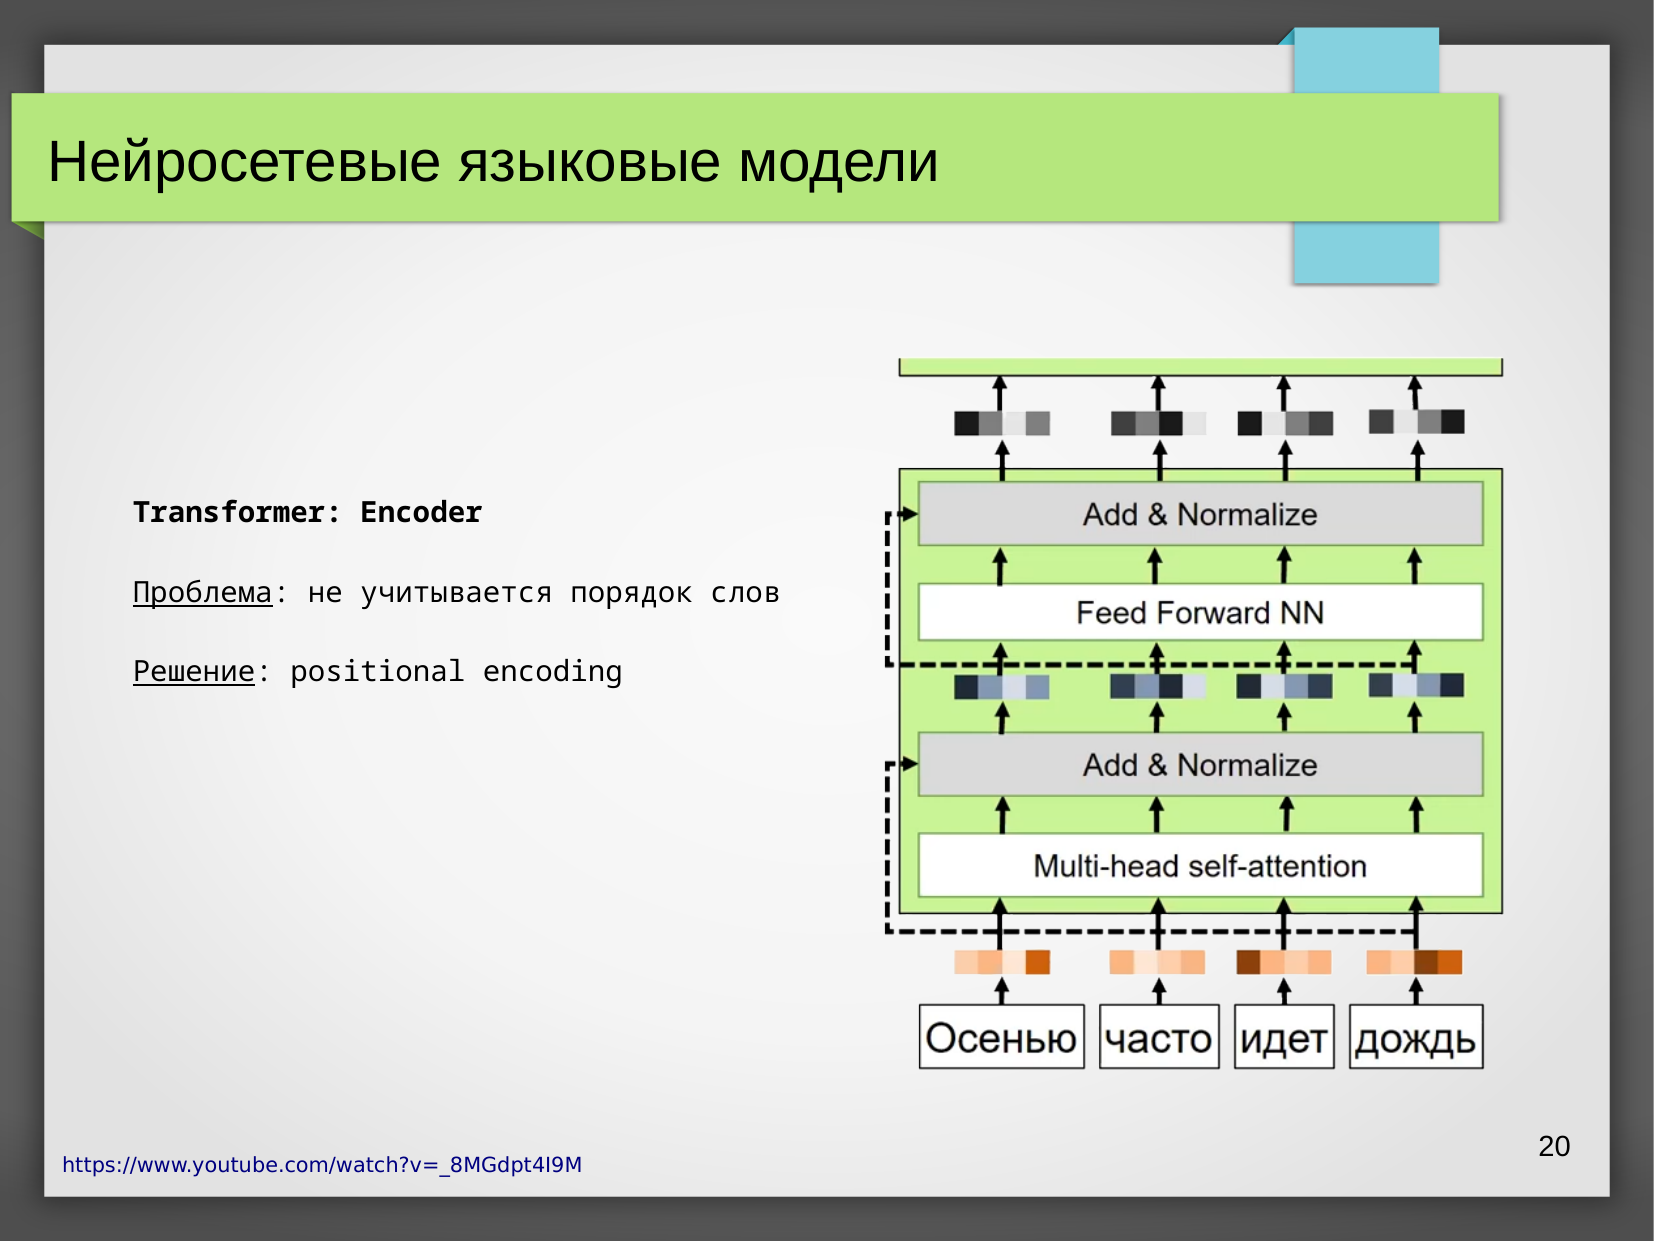

# Нейросетевые языковые модели
Transformer: Encoder
Проблема: не учитывается порядок слов
Решение: positional encoding
20
https://www.youtube.com/watch?v=_8MGdpt4I9M